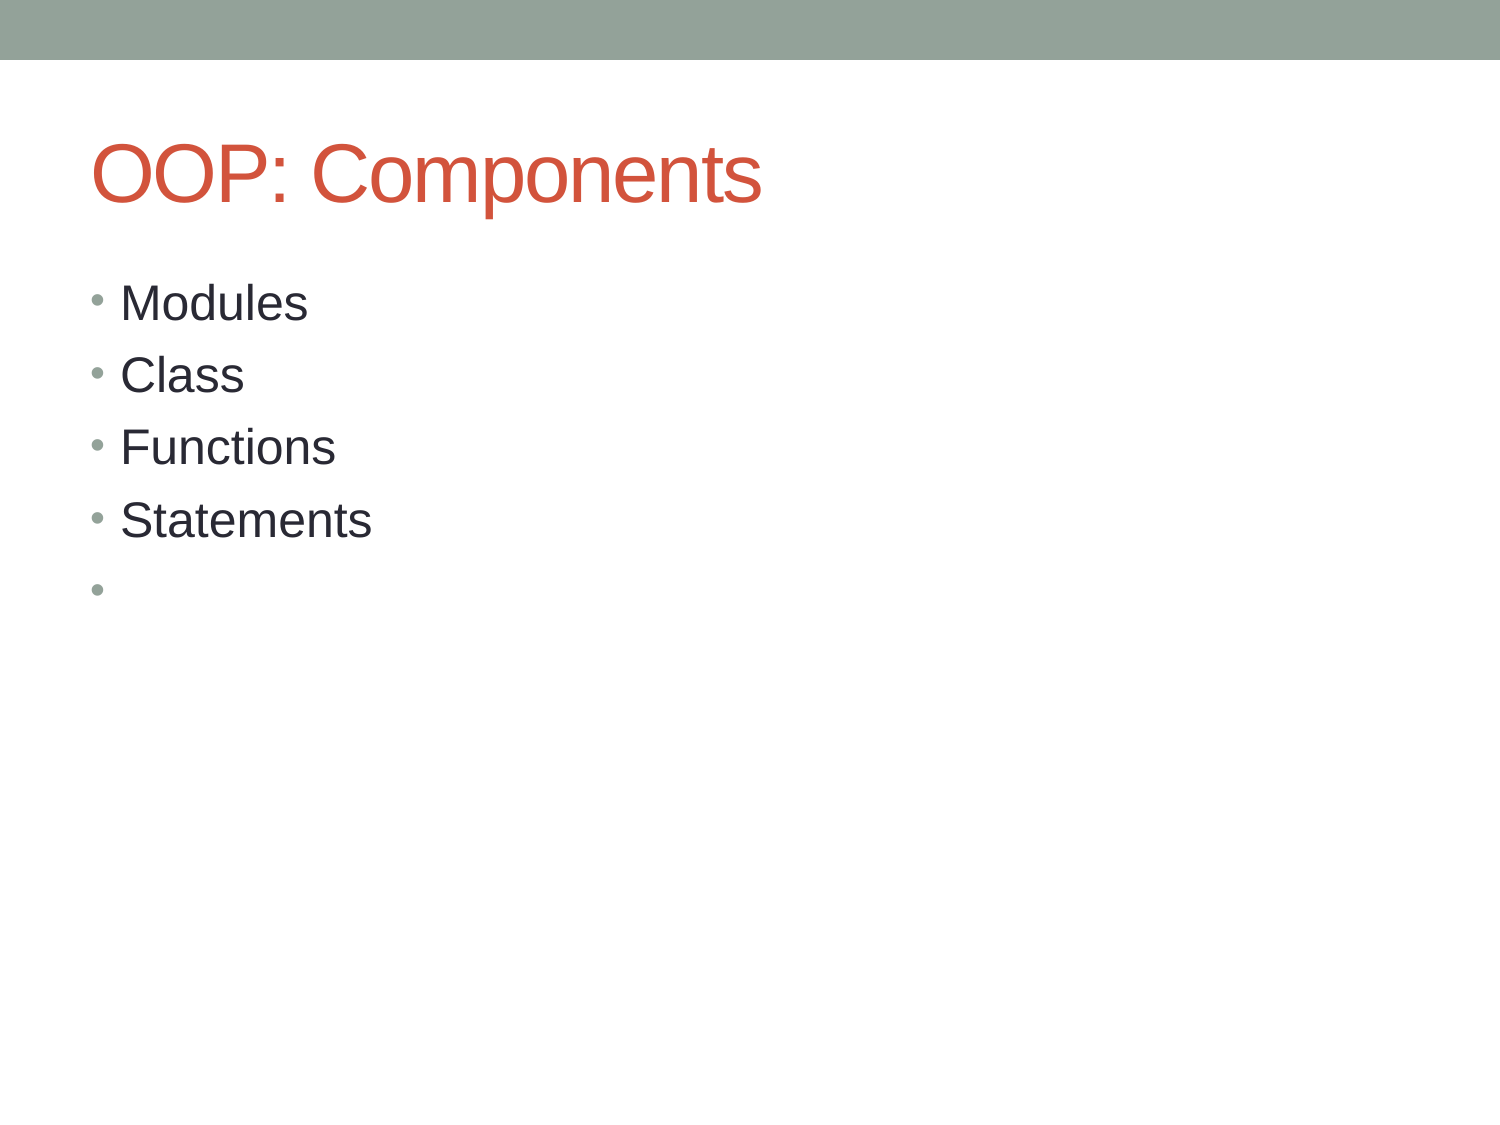

# OOP: Components
Modules
Class
Functions
Statements